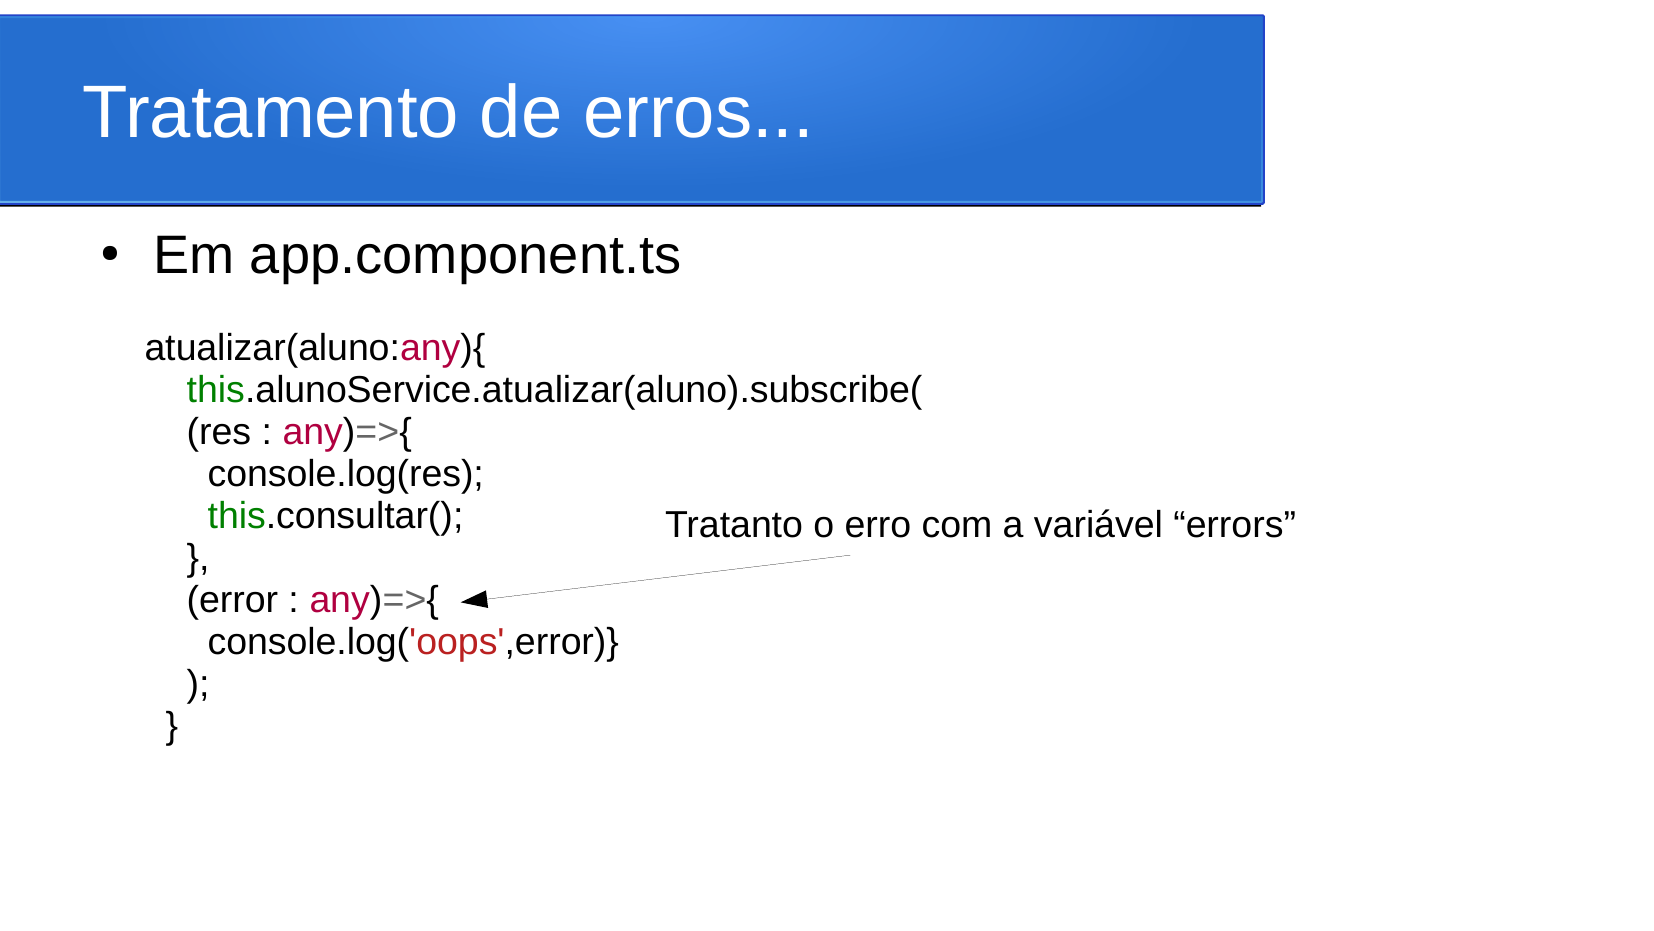

# Tratamento de erros...
Em app.component.ts
atualizar(aluno:any){
 this.alunoService.atualizar(aluno).subscribe(
 (res : any)=>{
 console.log(res);
 this.consultar();
 },
 (error : any)=>{
 console.log('oops',error)}
 );
 }
Tratanto o erro com a variável “errors”